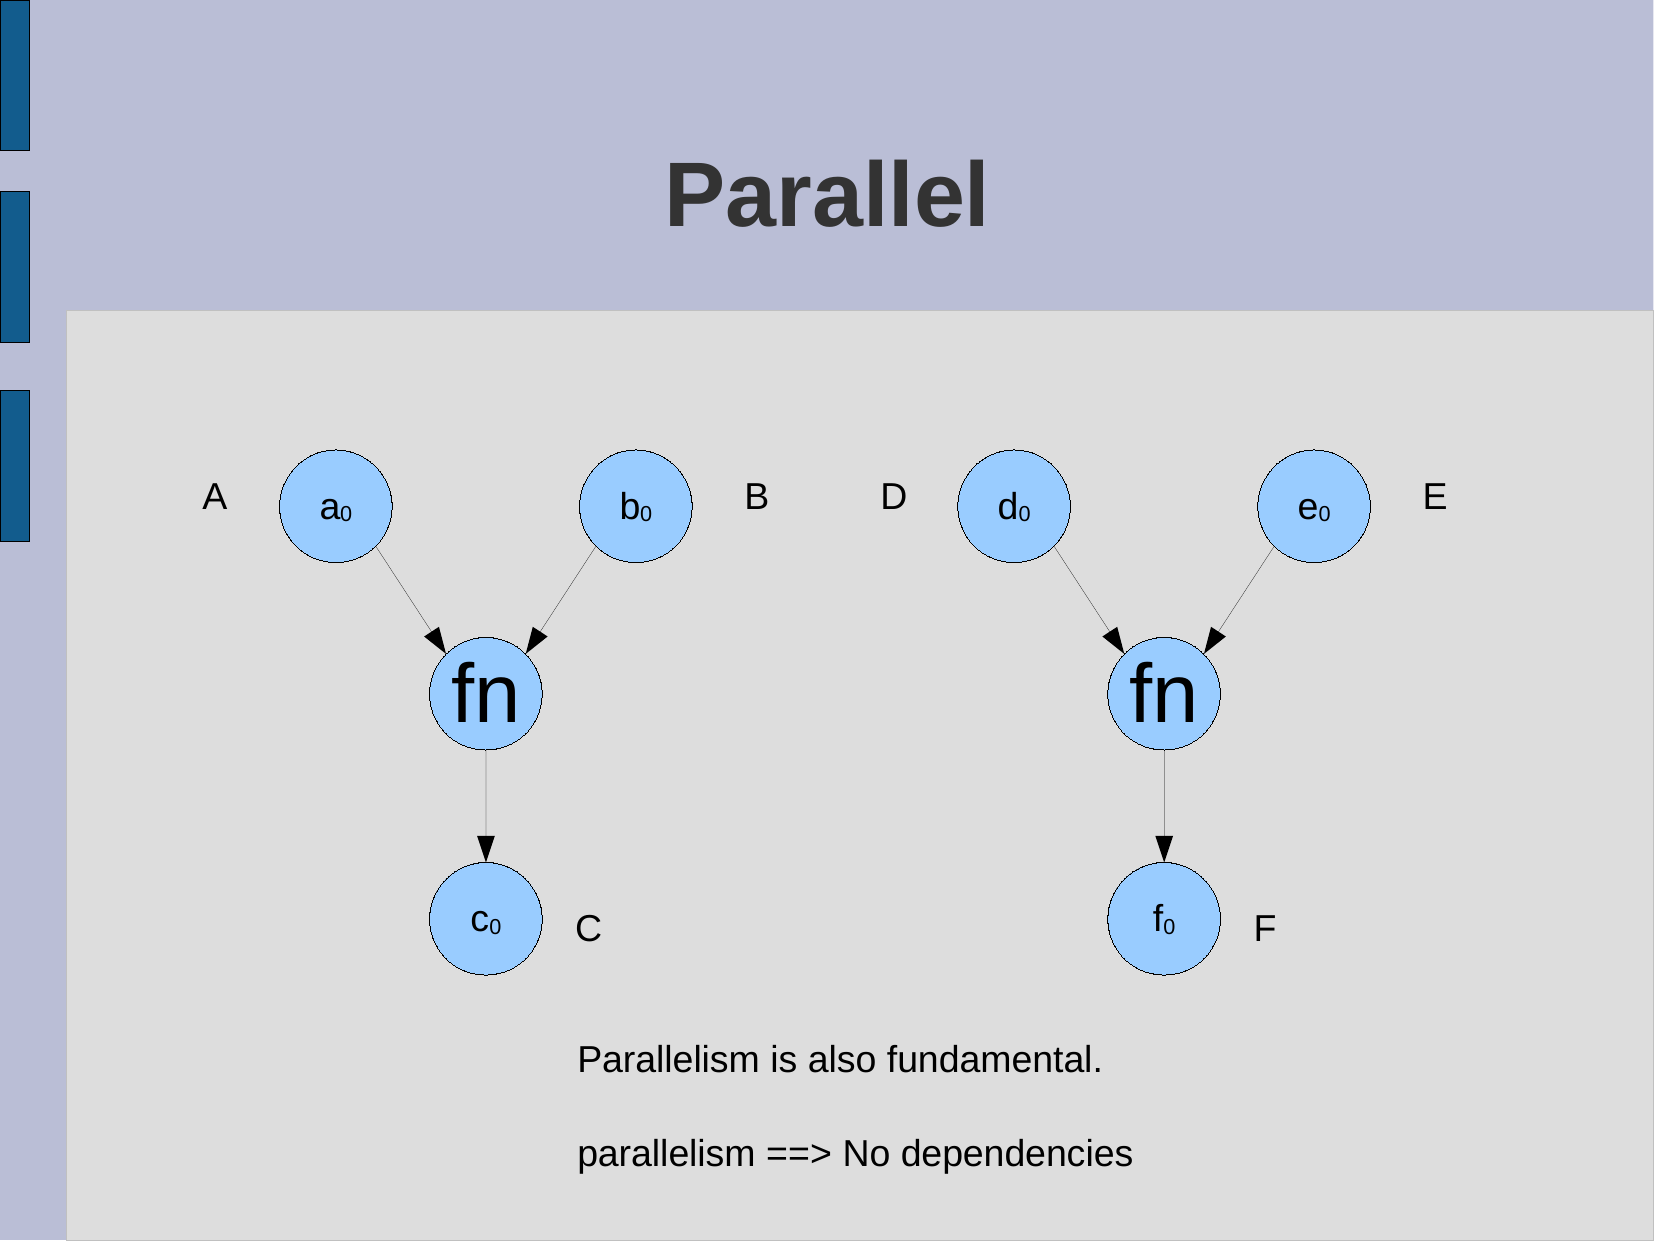

# Parallel
a0
b0
A
B
fn
c0
C
d0
e0
D
E
fn
f0
F
Parallelism is also fundamental.
parallelism ==> No dependencies